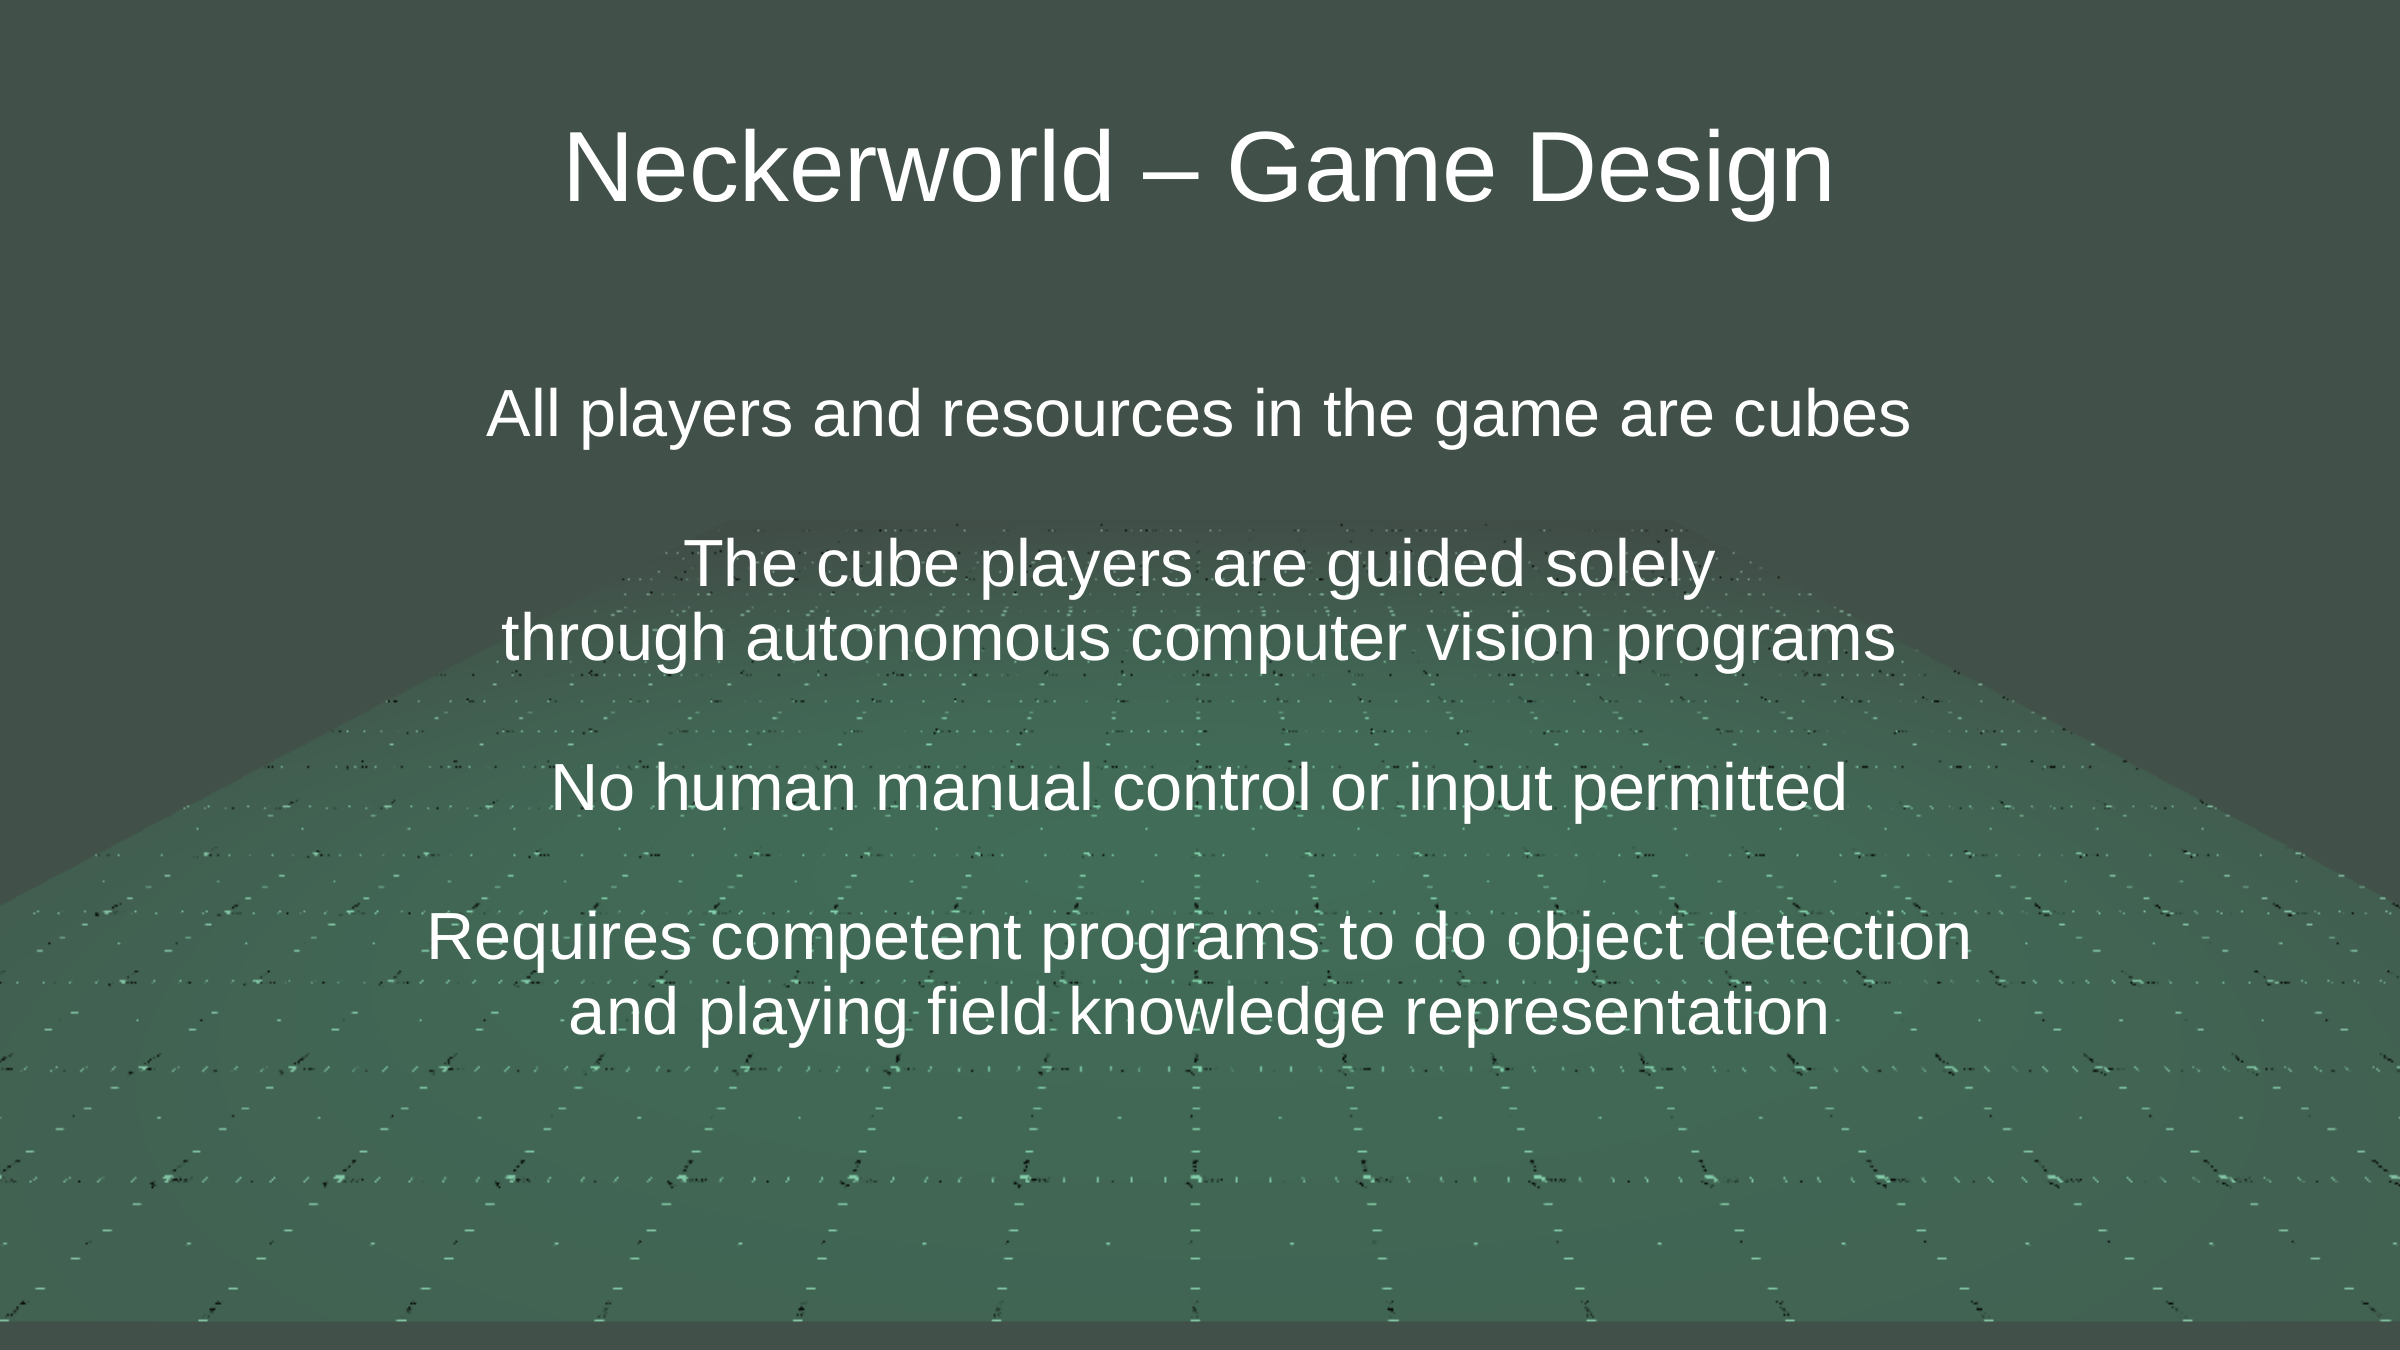

# Neckerworld – Game Design
All players and resources in the game are cubes
The cube players are guided solely
through autonomous computer vision programs
No human manual control or input permitted
Requires competent programs to do object detection
and playing field knowledge representation